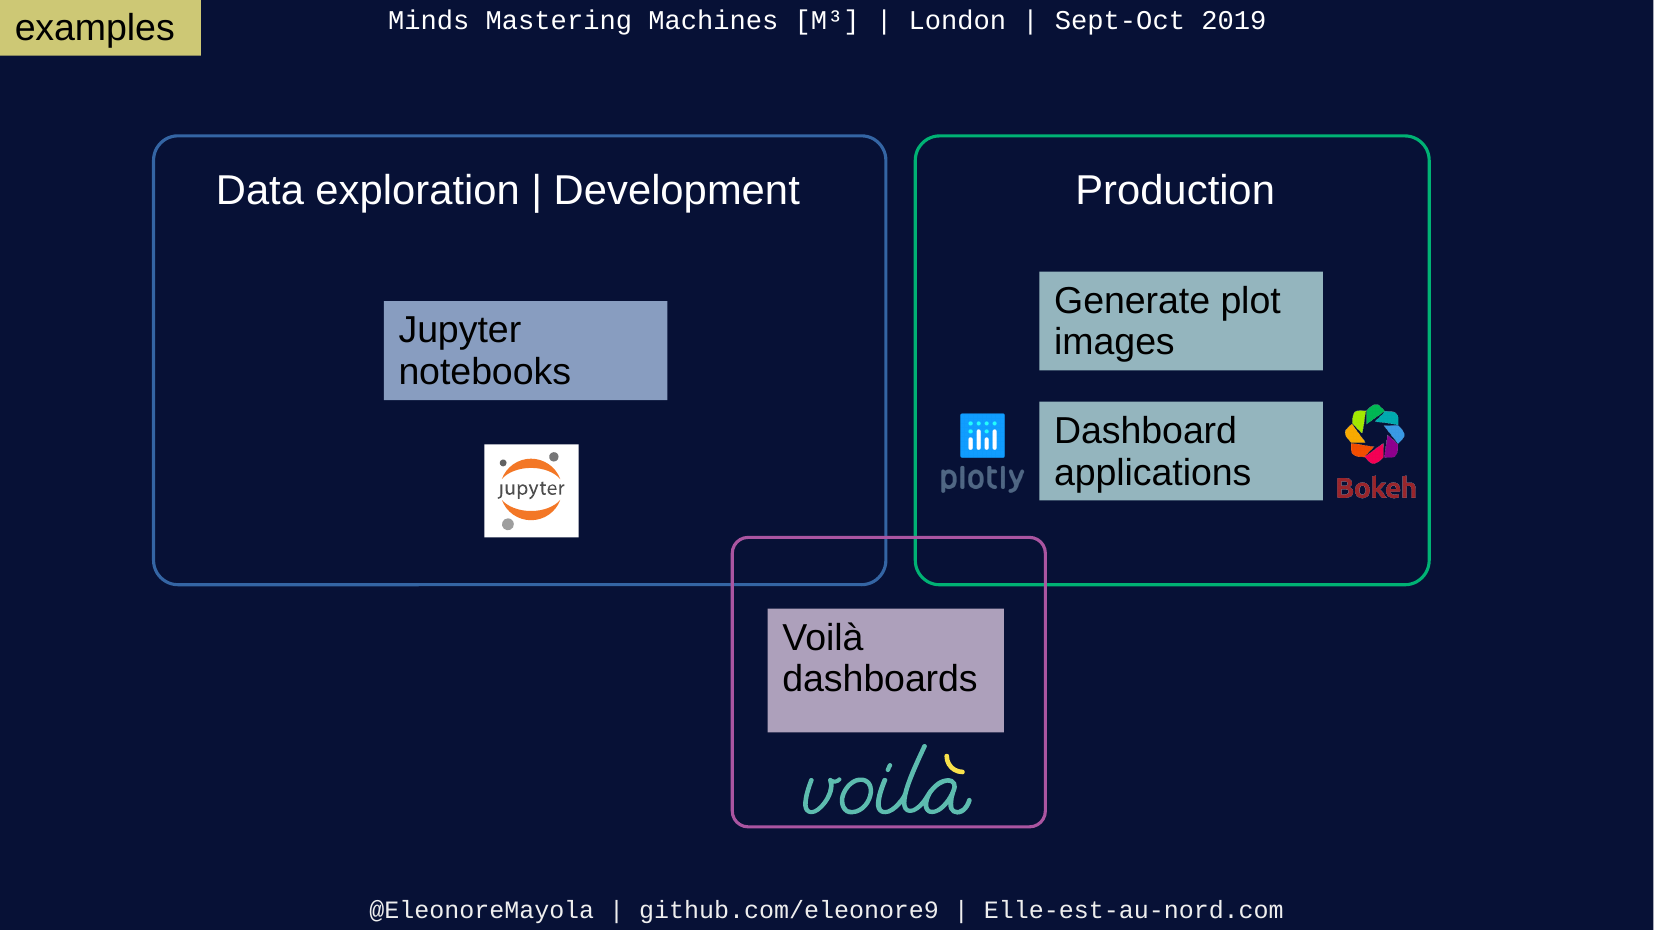

Minds Mastering Machines [M³] | London | Sept-Oct 2019
examples
Data exploration | Development
Production
Generate plot images
Jupyter notebooks
Dashboard
applications
Voilà dashboards
@EleonoreMayola | github.com/eleonore9 | Elle-est-au-nord.com